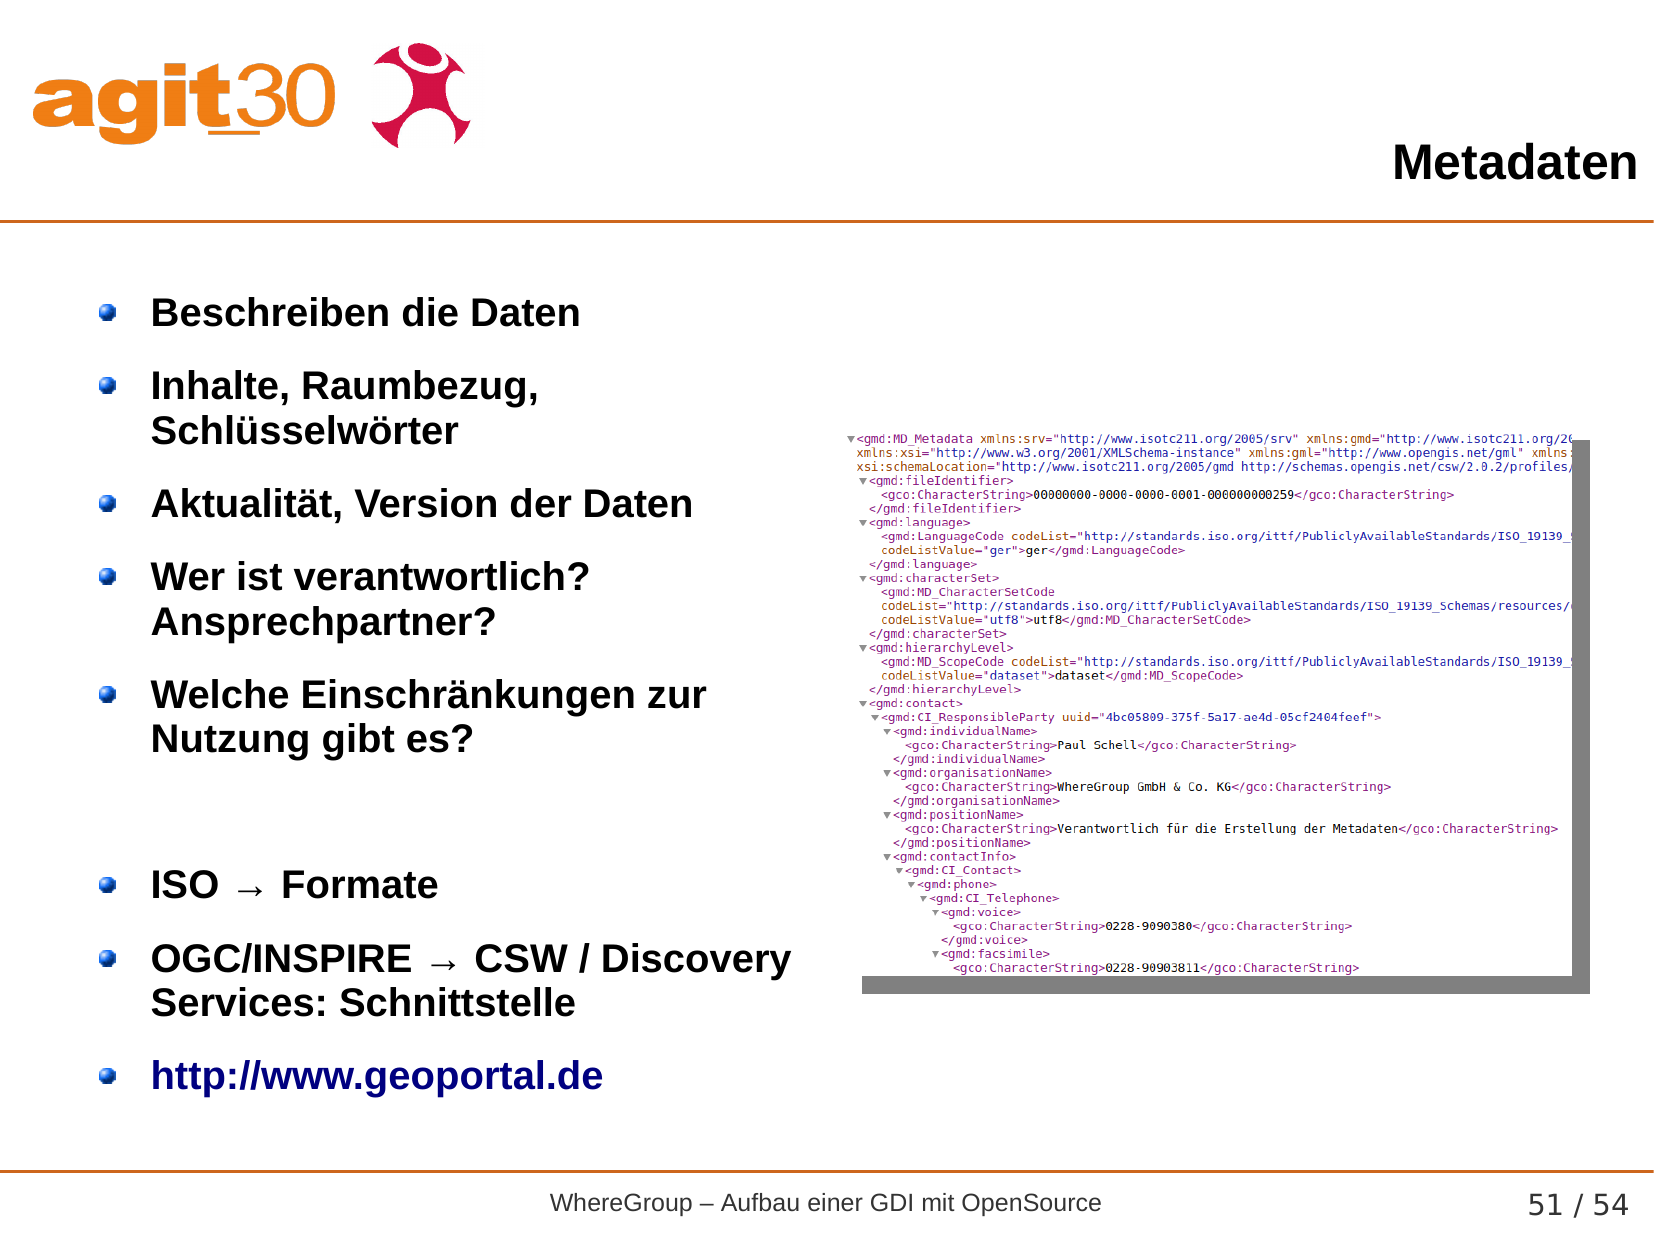

# Metadaten
Beschreiben die Daten
Inhalte, Raumbezug, Schlüsselwörter
Aktualität, Version der Daten
Wer ist verantwortlich? Ansprechpartner?
Welche Einschränkungen zur Nutzung gibt es?
ISO → Formate
OGC/INSPIRE → CSW / Discovery Services: Schnittstelle
http://www.geoportal.de